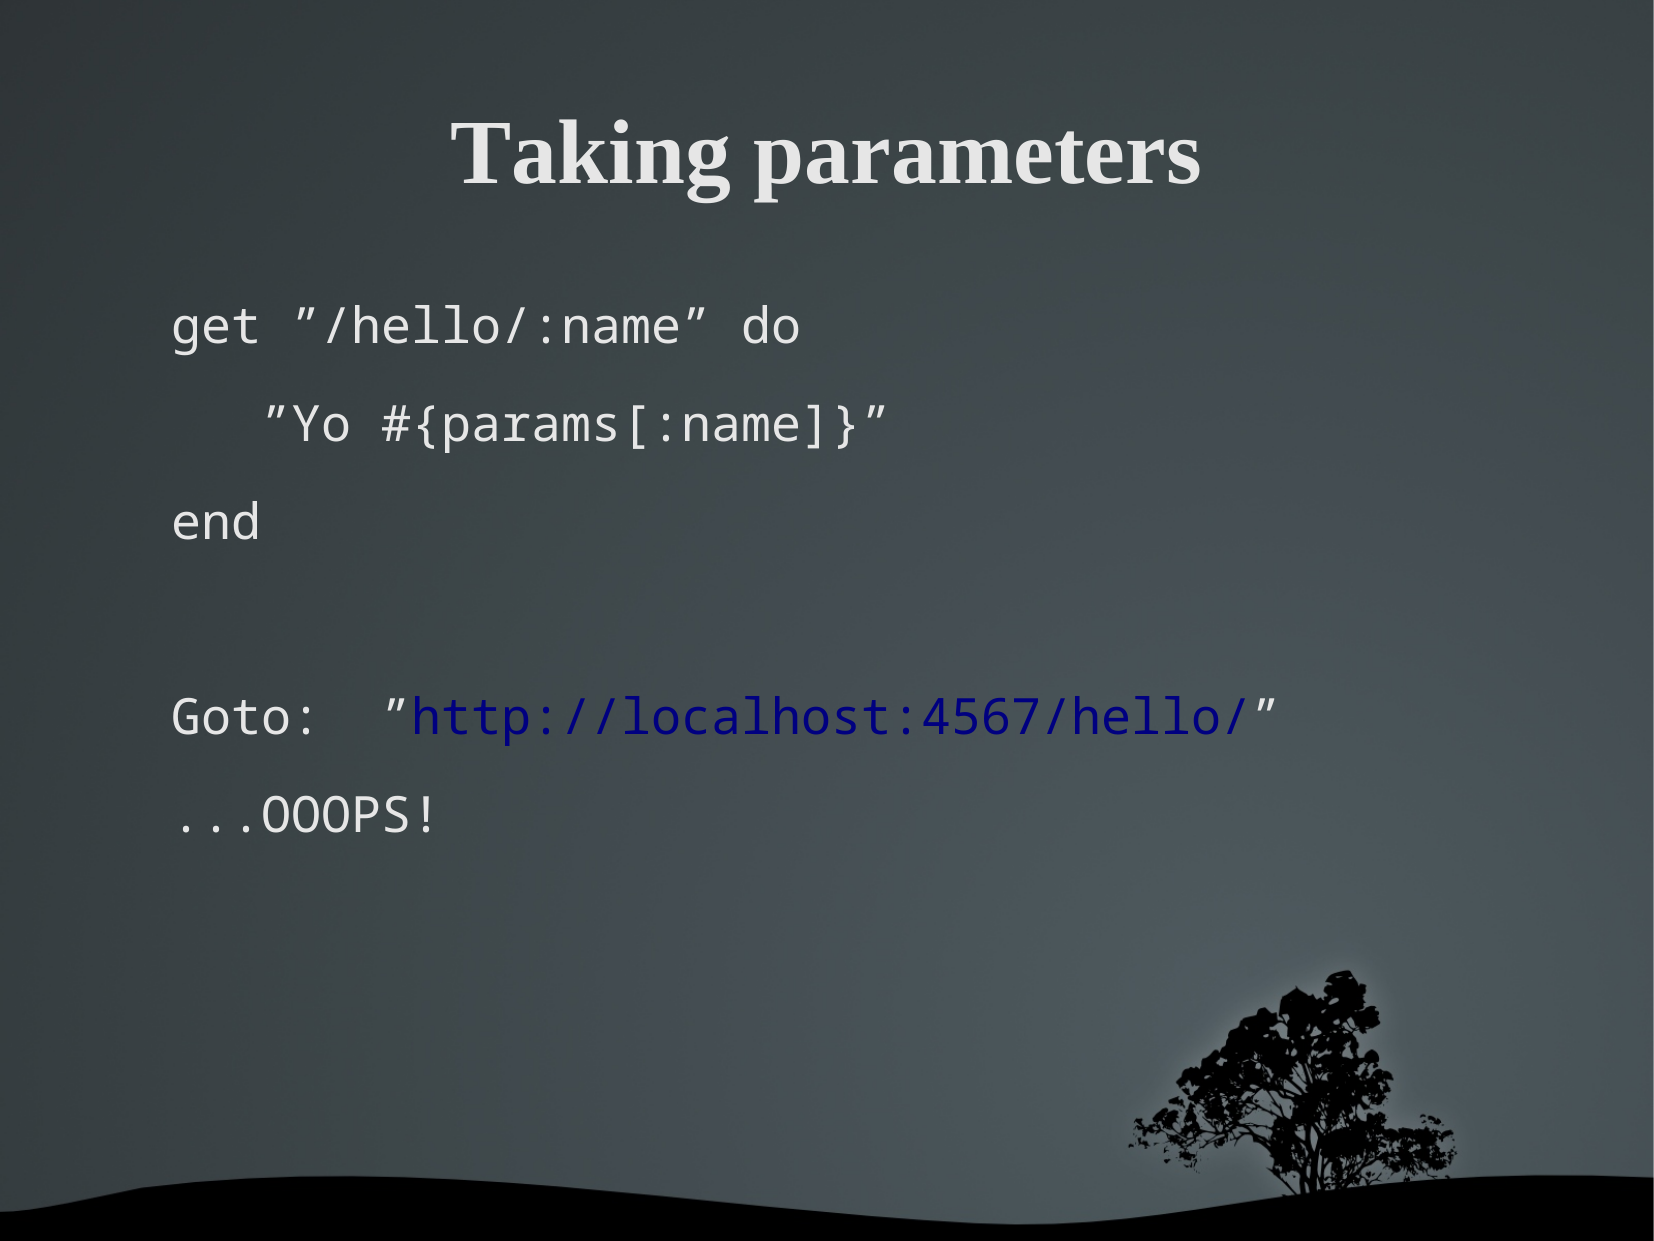

# Taking parameters
get ”/hello/:name” do
 ”Yo #{params[:name]}”
end
Goto: ”http://localhost:4567/hello/”
...OOOPS!